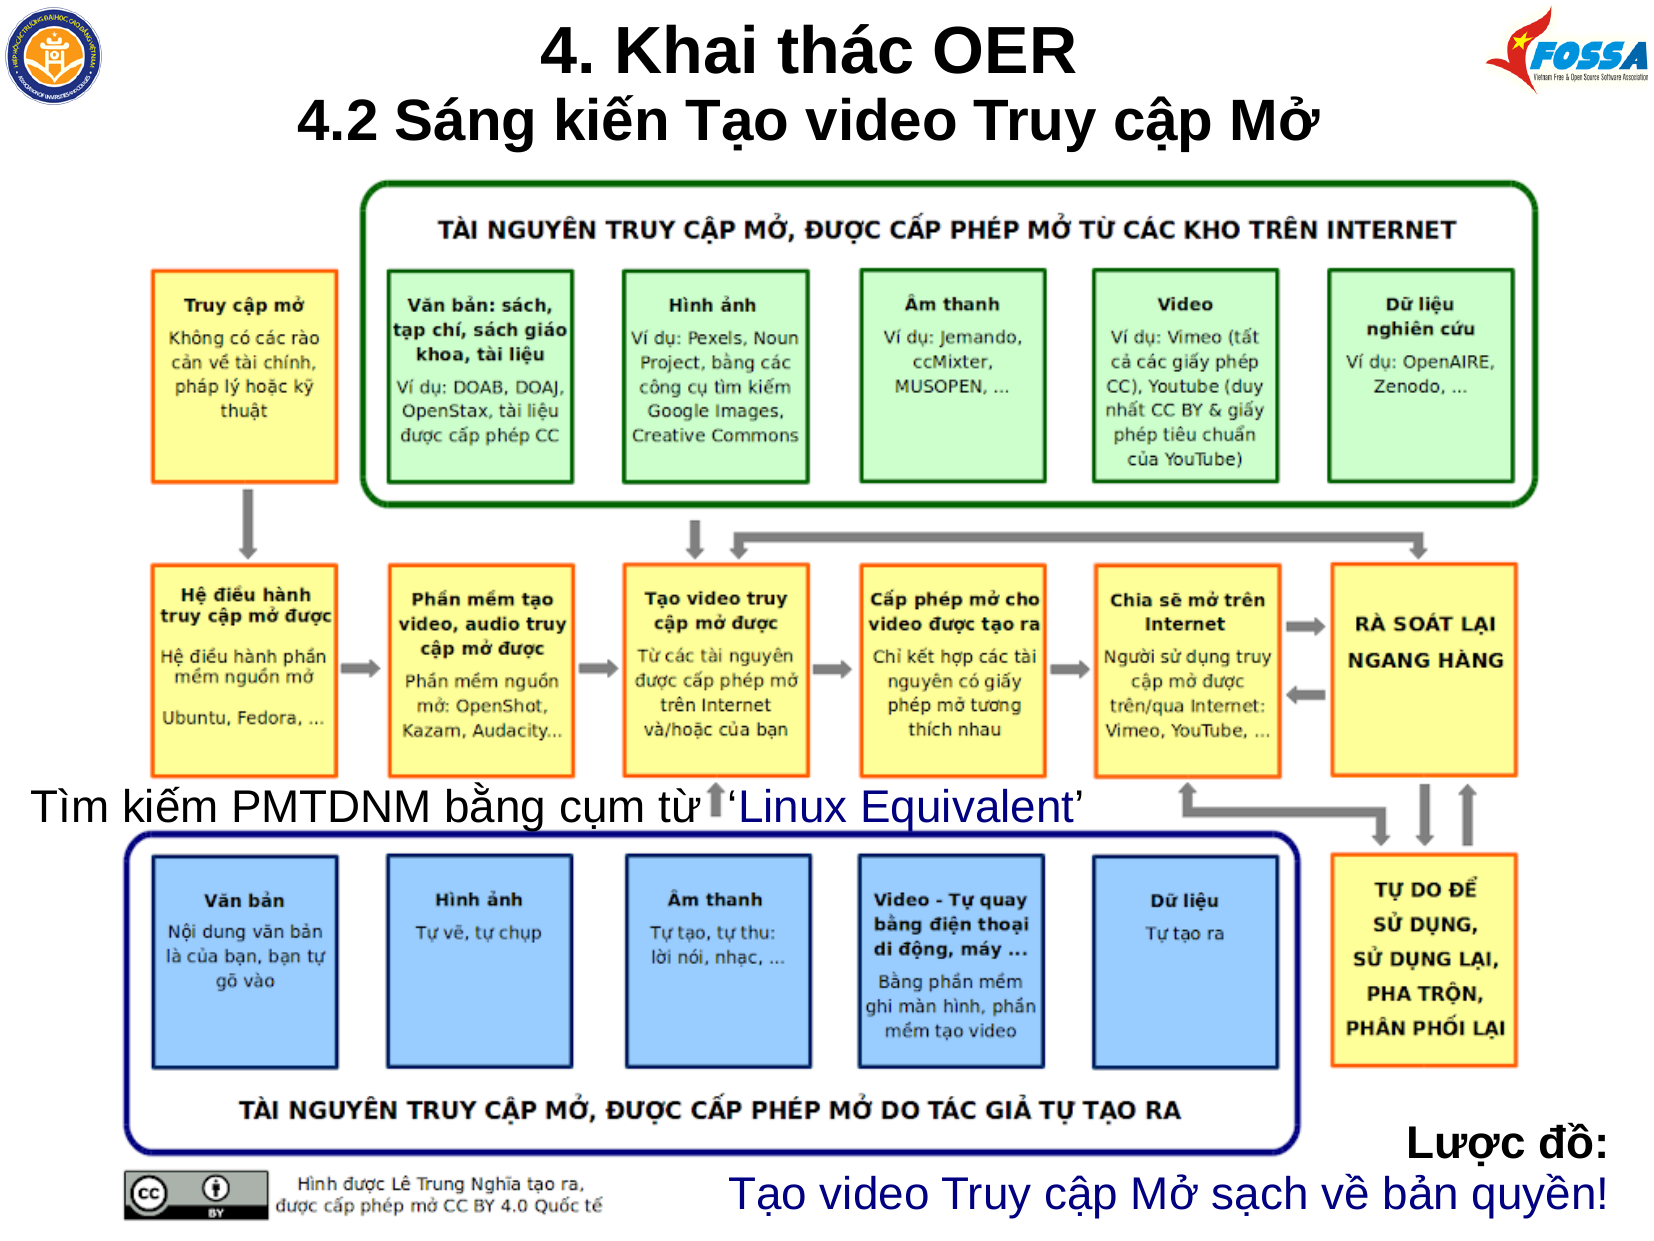

# 4. Khai thác OER 4.2 Sáng kiến Tạo video Truy cập Mở
Tìm kiếm PMTDNM bằng cụm từ ‘Linux Equivalent’
Lược đồ:
Tạo video Truy cập Mở sạch về bản quyền!